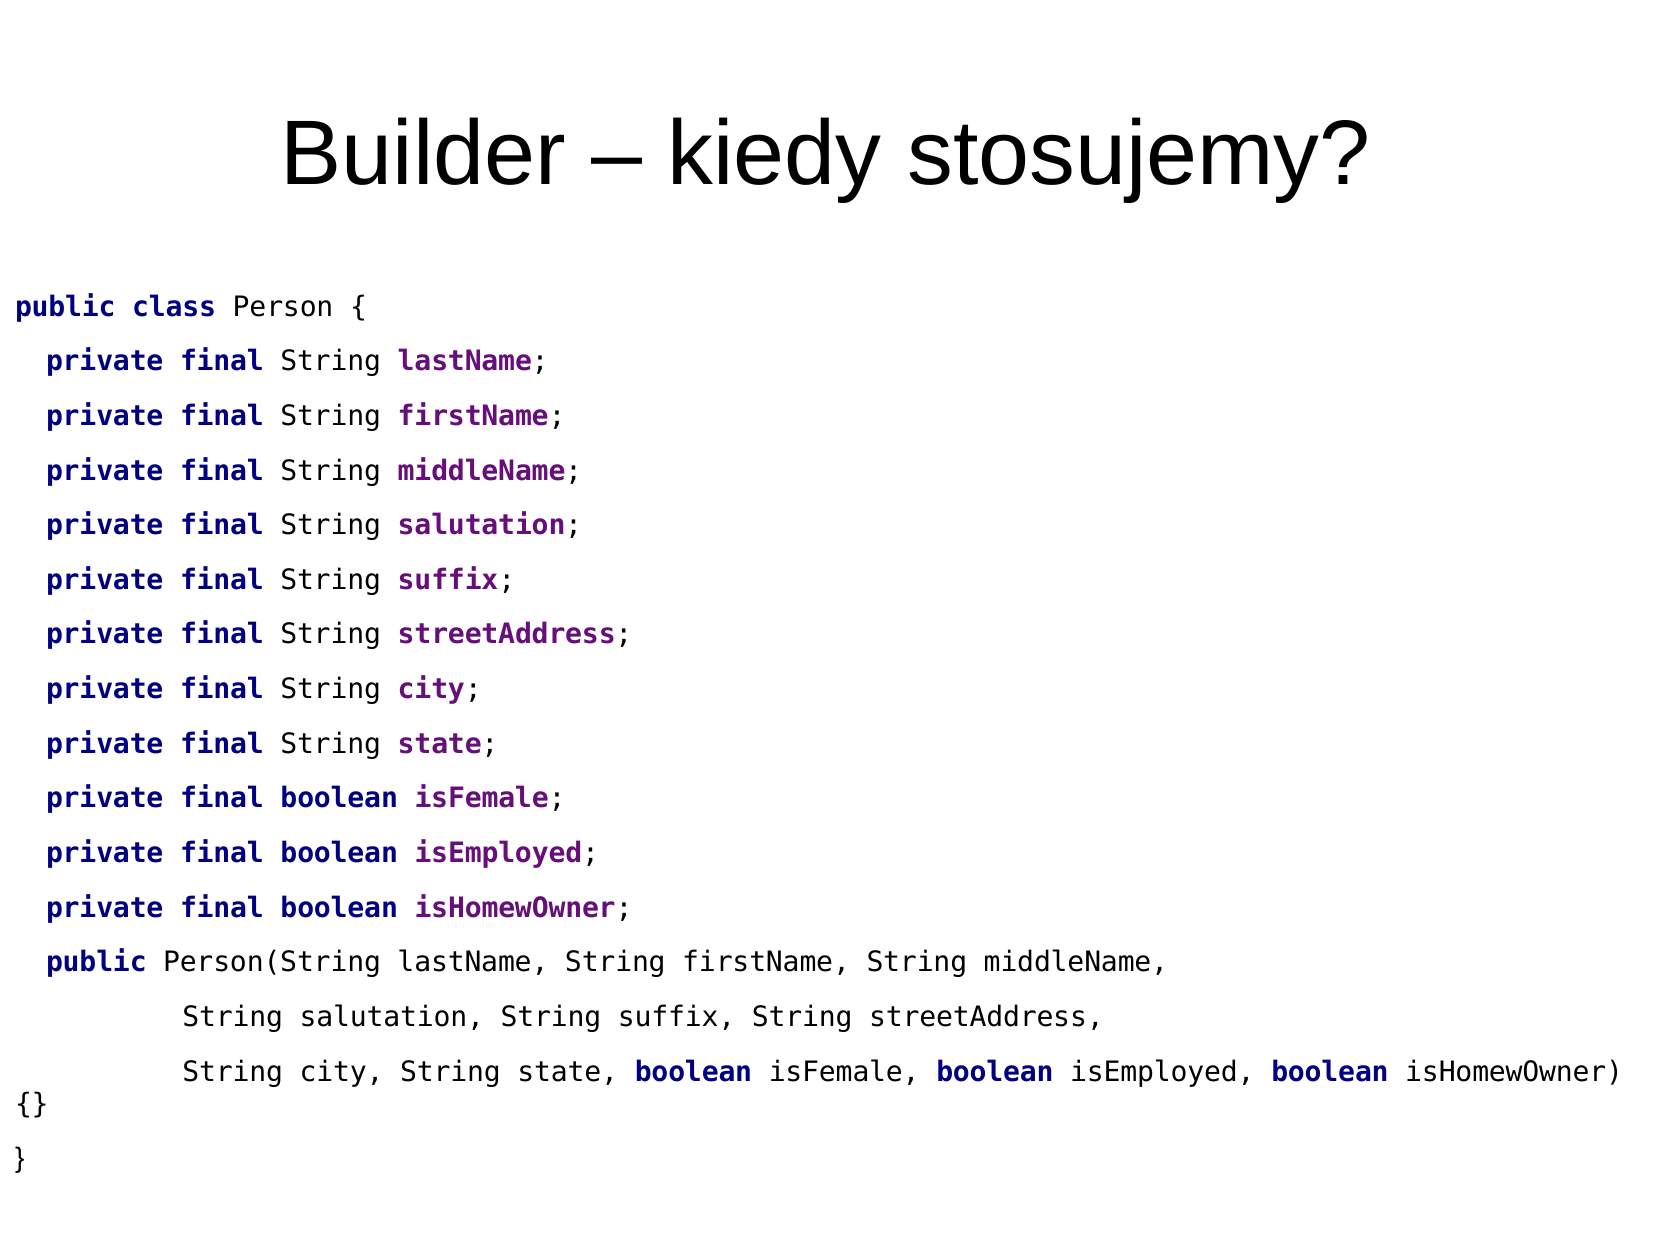

# Builder – kiedy stosujemy?
public class Person {
 private final String lastName;
 private final String firstName;
 private final String middleName;
 private final String salutation;
 private final String suffix;
 private final String streetAddress;
 private final String city;
 private final String state;
 private final boolean isFemale;
 private final boolean isEmployed;
 private final boolean isHomewOwner;
 public Person(String lastName, String firstName, String middleName,
 String salutation, String suffix, String streetAddress,
 String city, String state, boolean isFemale, boolean isEmployed, boolean isHomewOwner) {}
}